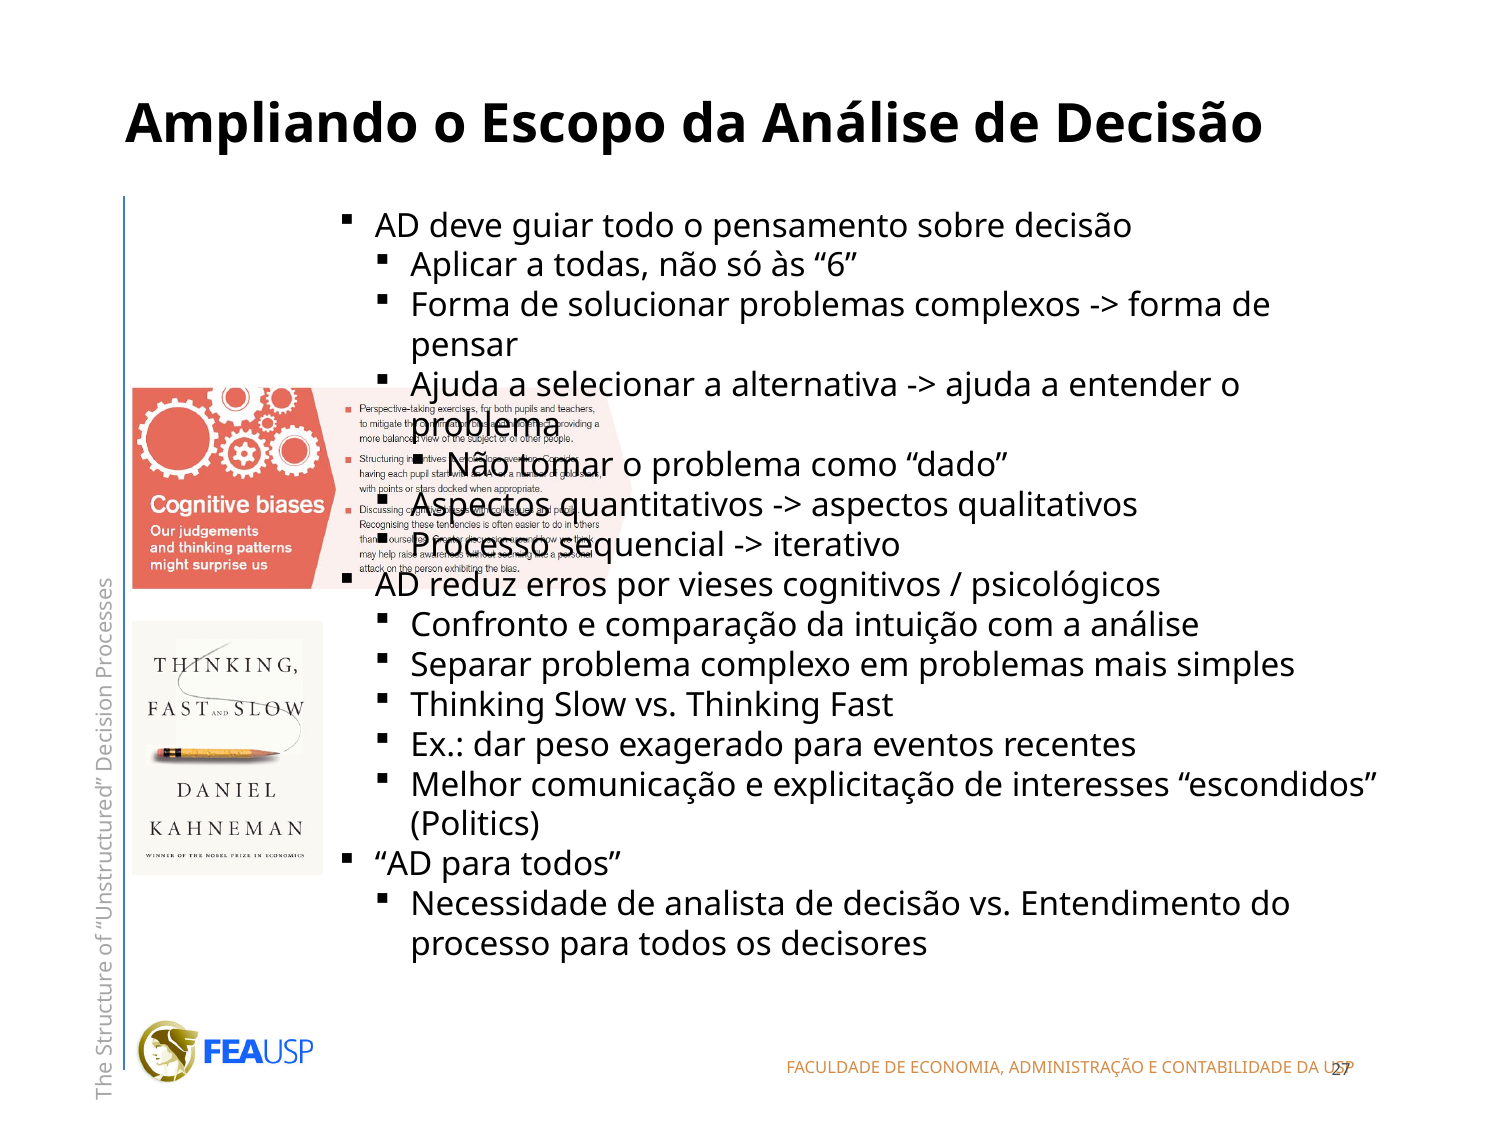

Ampliando o Escopo da Análise de Decisão
AD deve guiar todo o pensamento sobre decisão
Aplicar a todas, não só às “6”
Forma de solucionar problemas complexos -> forma de pensar
Ajuda a selecionar a alternativa -> ajuda a entender o problema
Não tomar o problema como “dado”
Aspectos quantitativos -> aspectos qualitativos
Processo sequencial -> iterativo
AD reduz erros por vieses cognitivos / psicológicos
Confronto e comparação da intuição com a análise
Separar problema complexo em problemas mais simples
Thinking Slow vs. Thinking Fast
Ex.: dar peso exagerado para eventos recentes
Melhor comunicação e explicitação de interesses “escondidos” (Politics)
“AD para todos”
Necessidade de analista de decisão vs. Entendimento do processo para todos os decisores